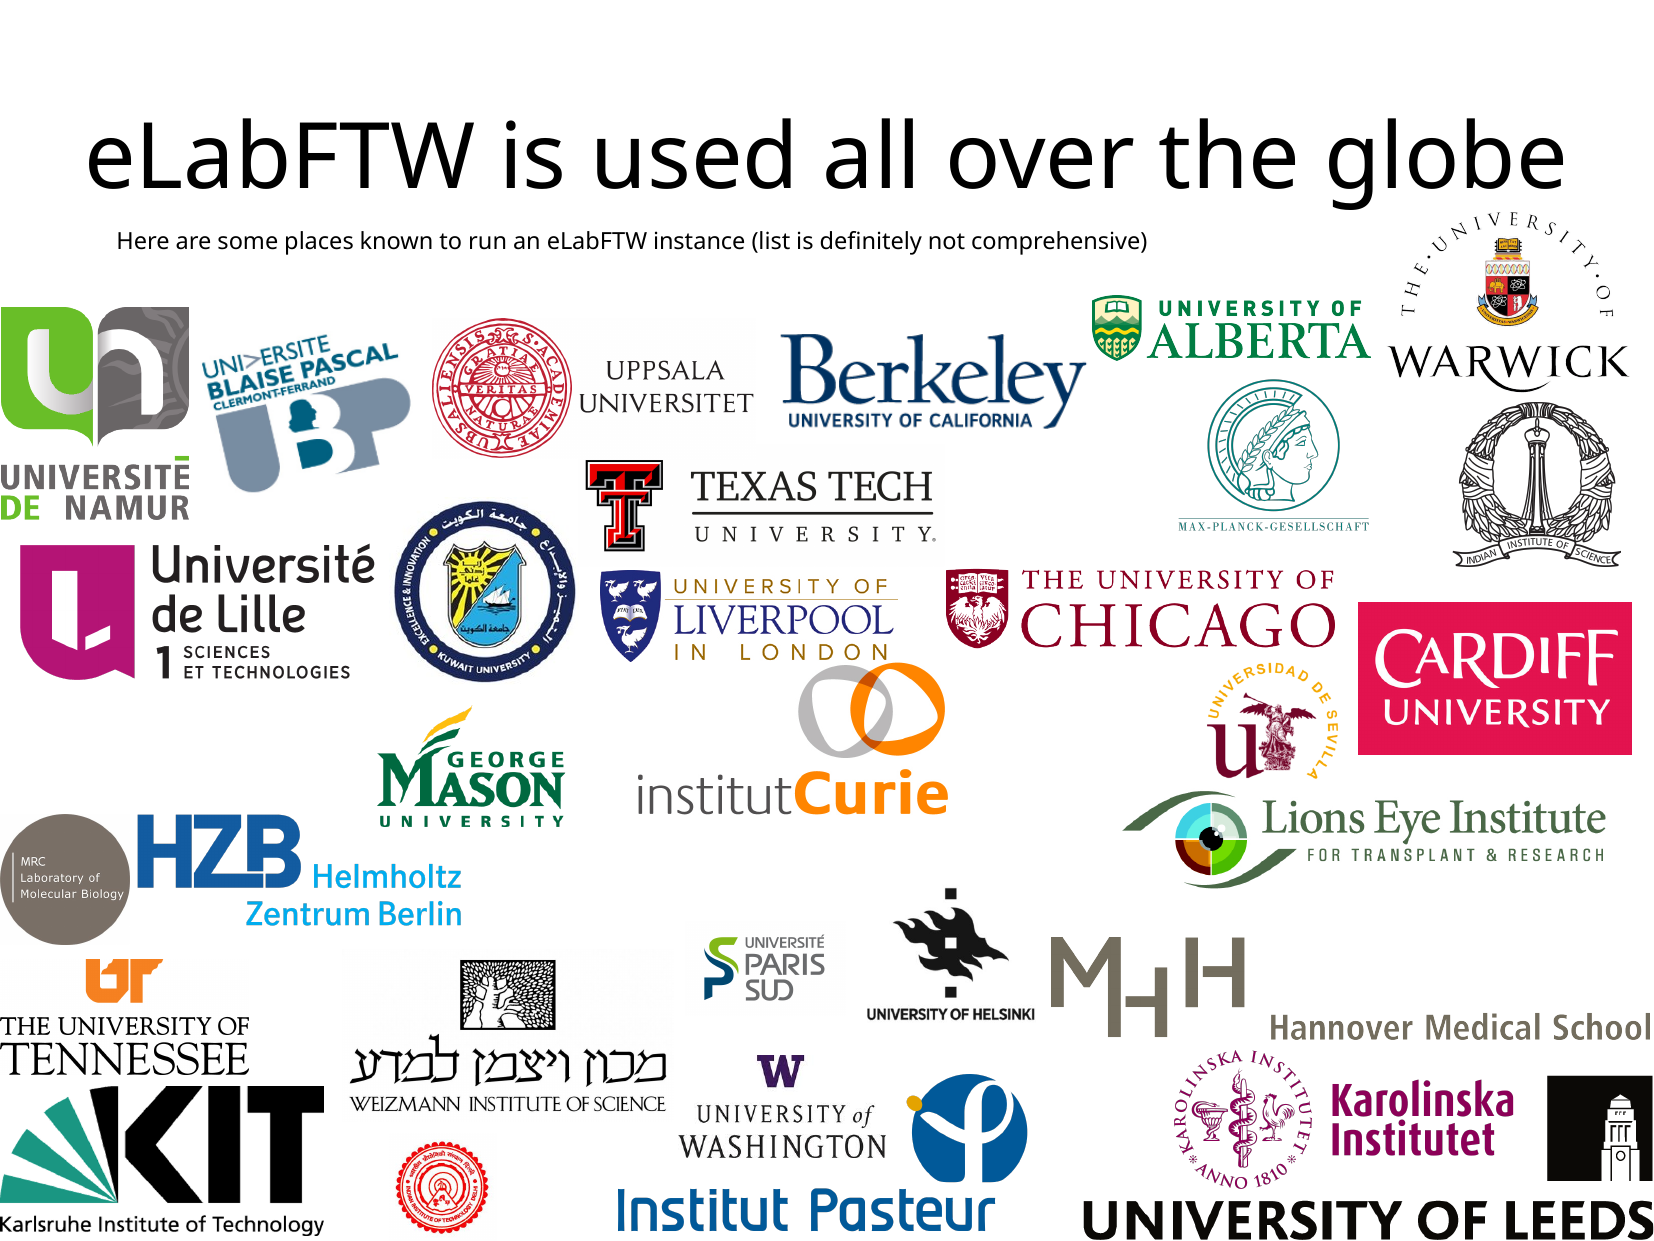

# eLabFTW is used all over the globe
Here are some places known to run an eLabFTW instance (list is definitely not comprehensive)